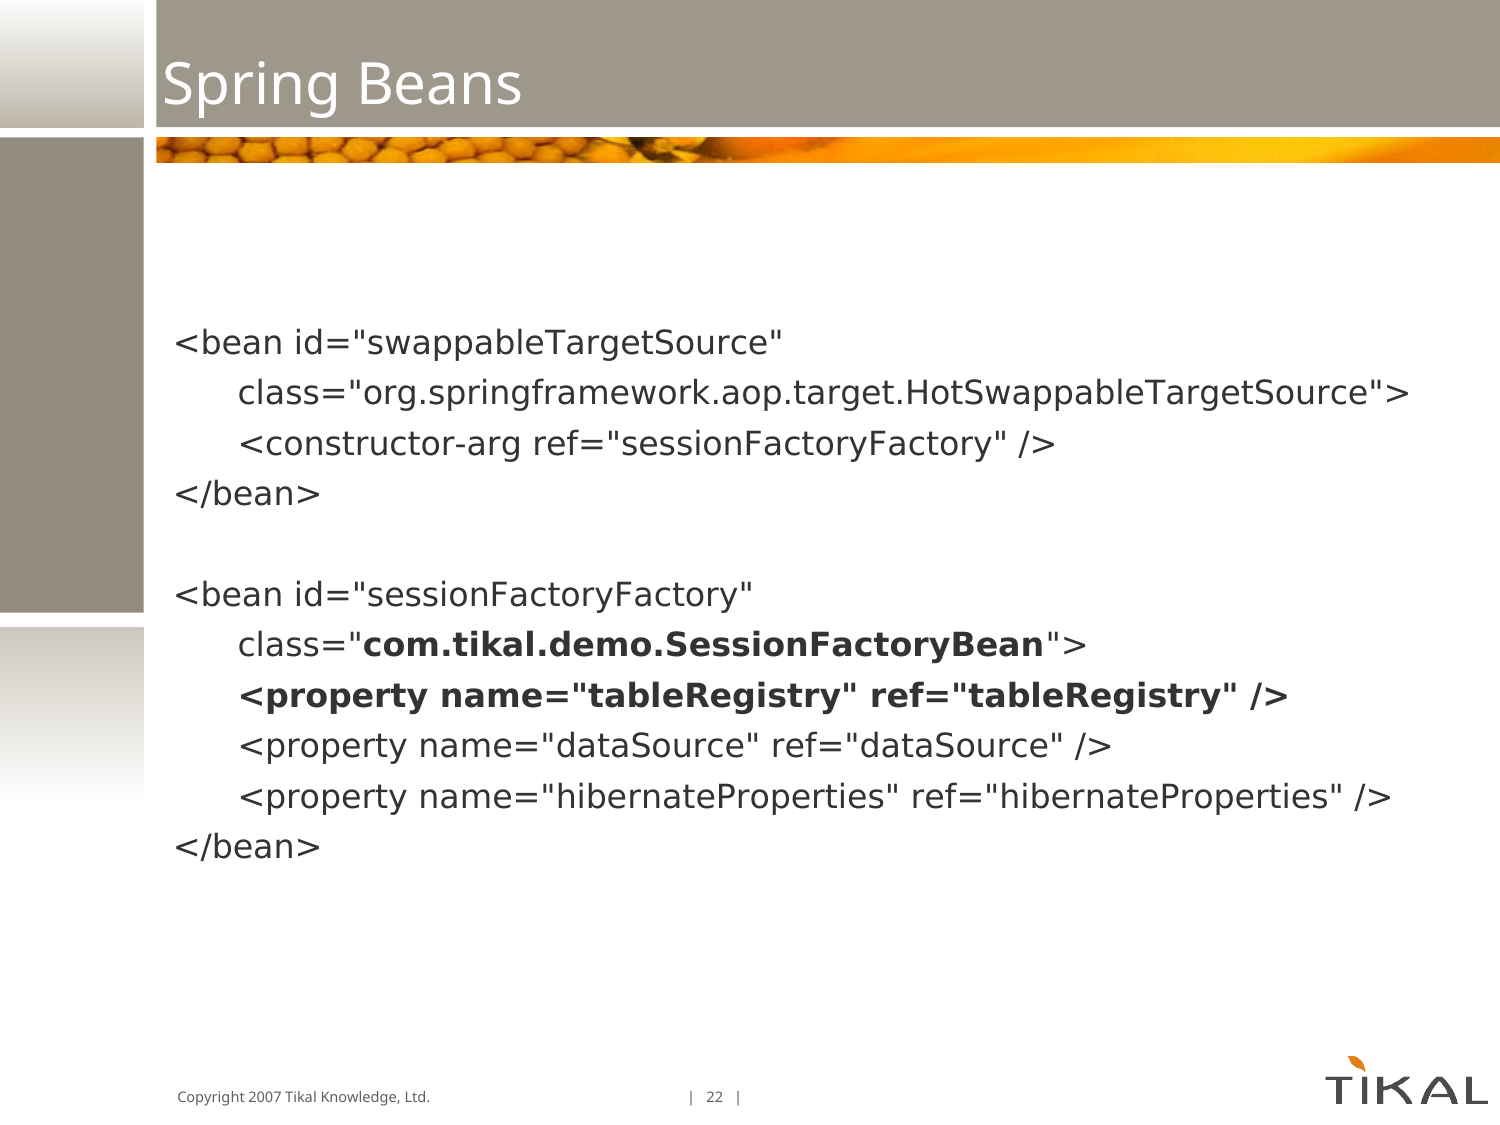

# Spring Beans
 <bean id="swappableTargetSource"
	class="org.springframework.aop.target.HotSwappableTargetSource">
	<constructor-arg ref="sessionFactoryFactory" />
 </bean>
 <bean id="sessionFactoryFactory"
	class="com.tikal.demo.SessionFactoryBean">
	<property name="tableRegistry" ref="tableRegistry" />
	<property name="dataSource" ref="dataSource" />
	<property name="hibernateProperties" ref="hibernateProperties" />
 </bean>